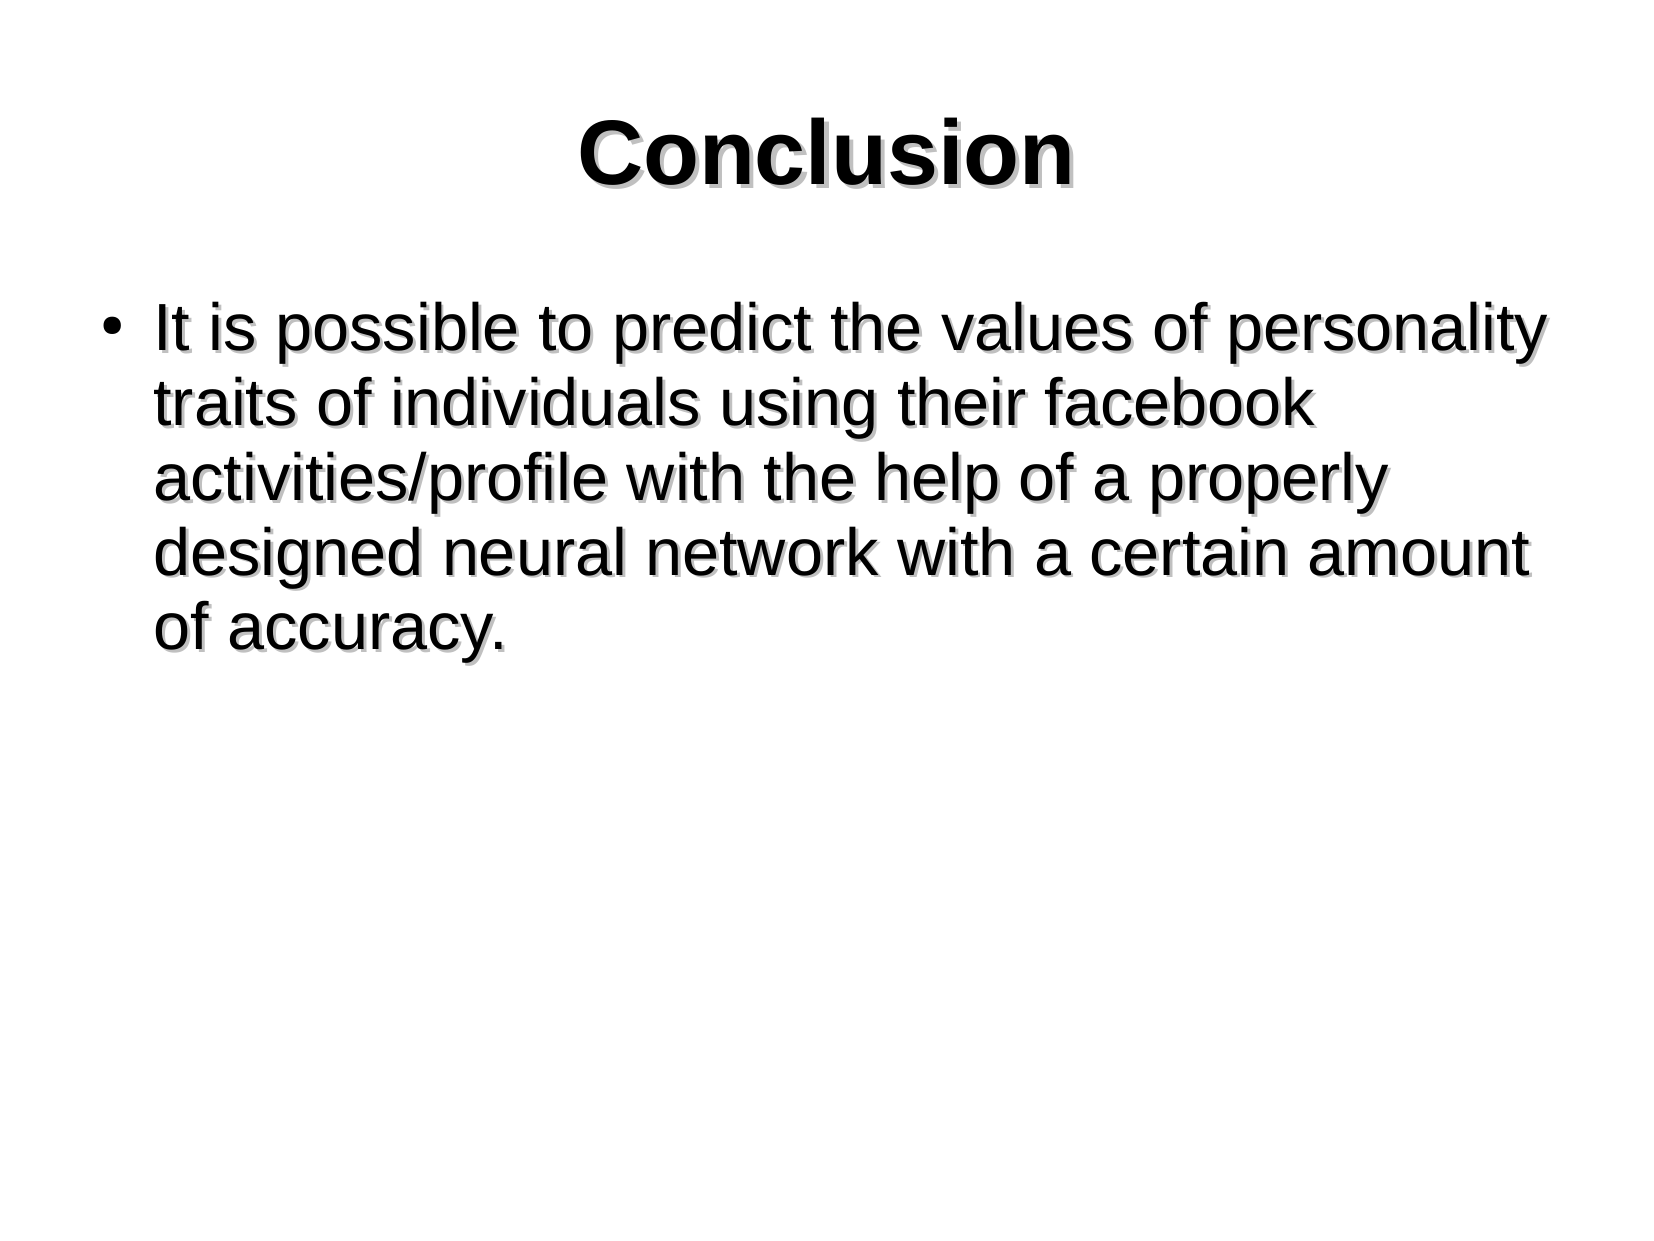

# Conclusion
It is possible to predict the values of personality traits of individuals using their facebook activities/profile with the help of a properly designed neural network with a certain amount of accuracy.